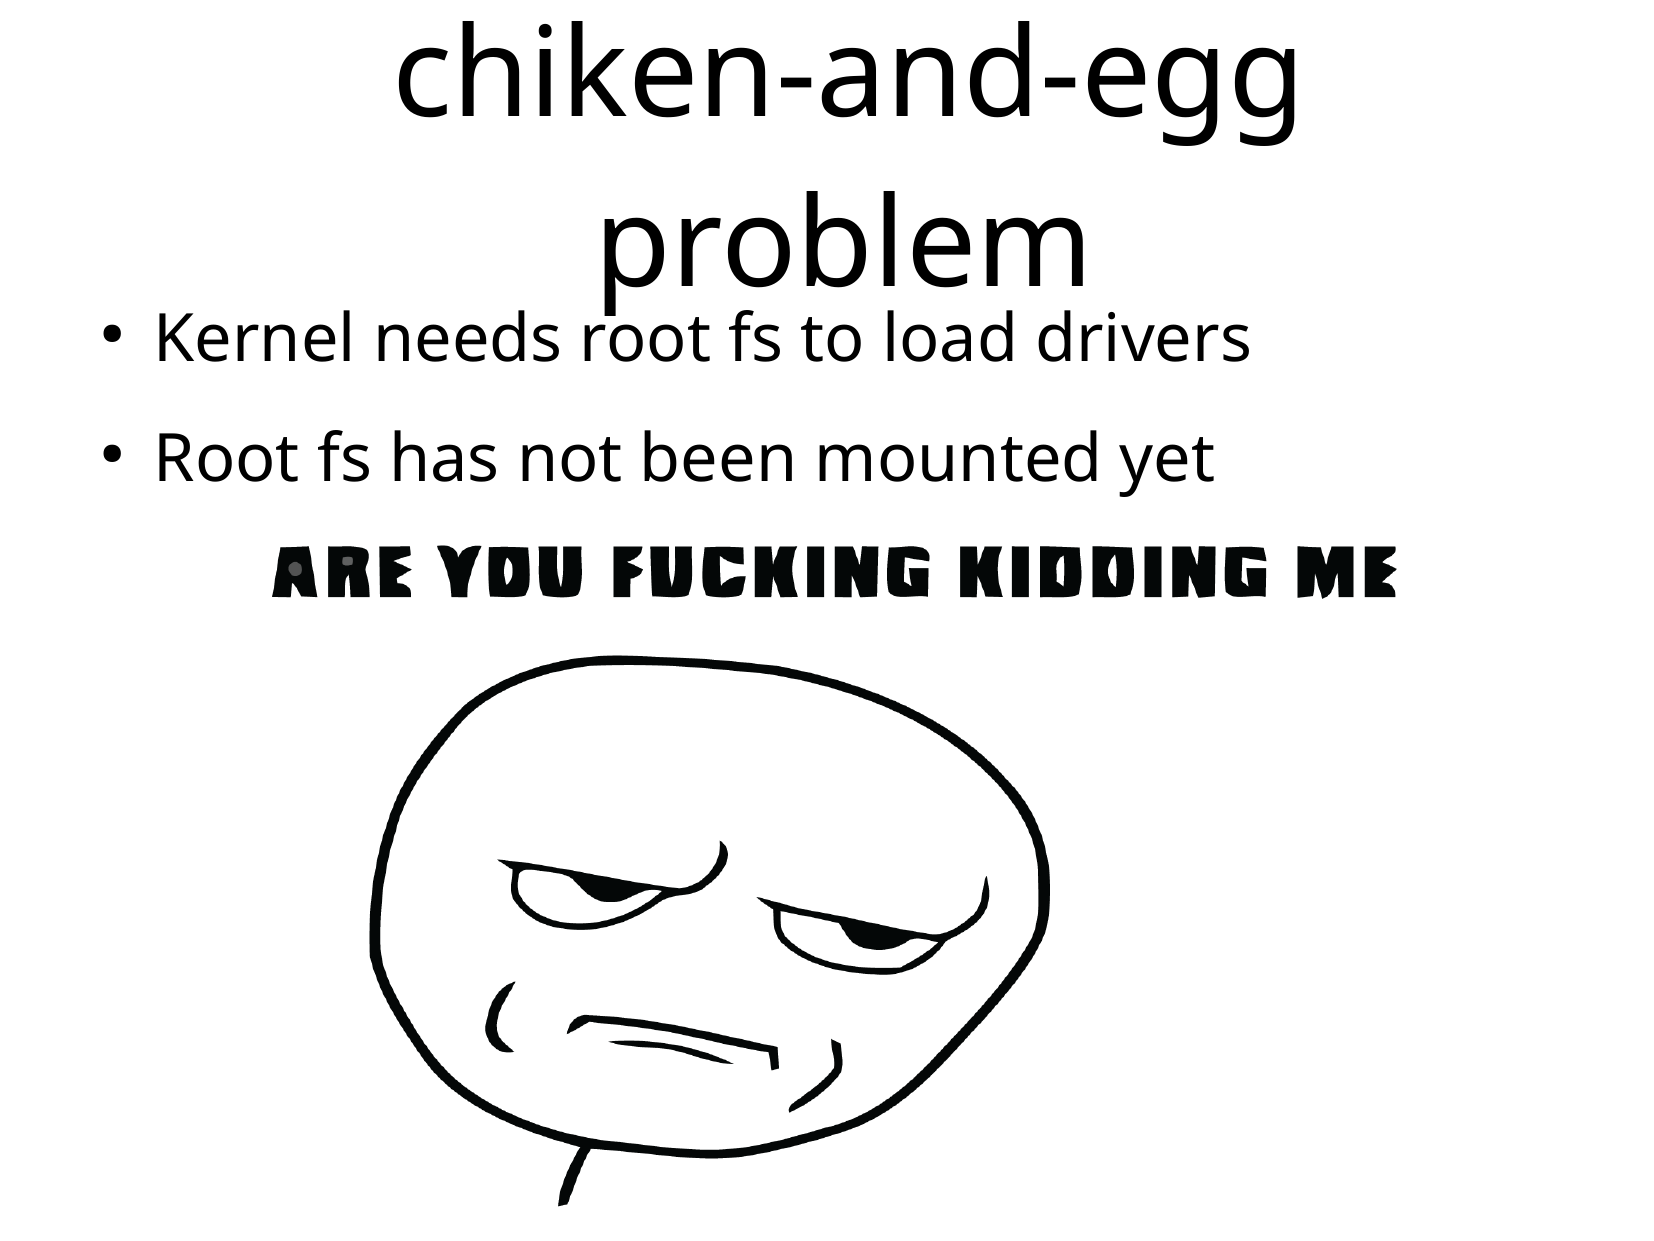

# chiken-and-egg problem
Kernel needs root fs to load drivers
Root fs has not been mounted yet